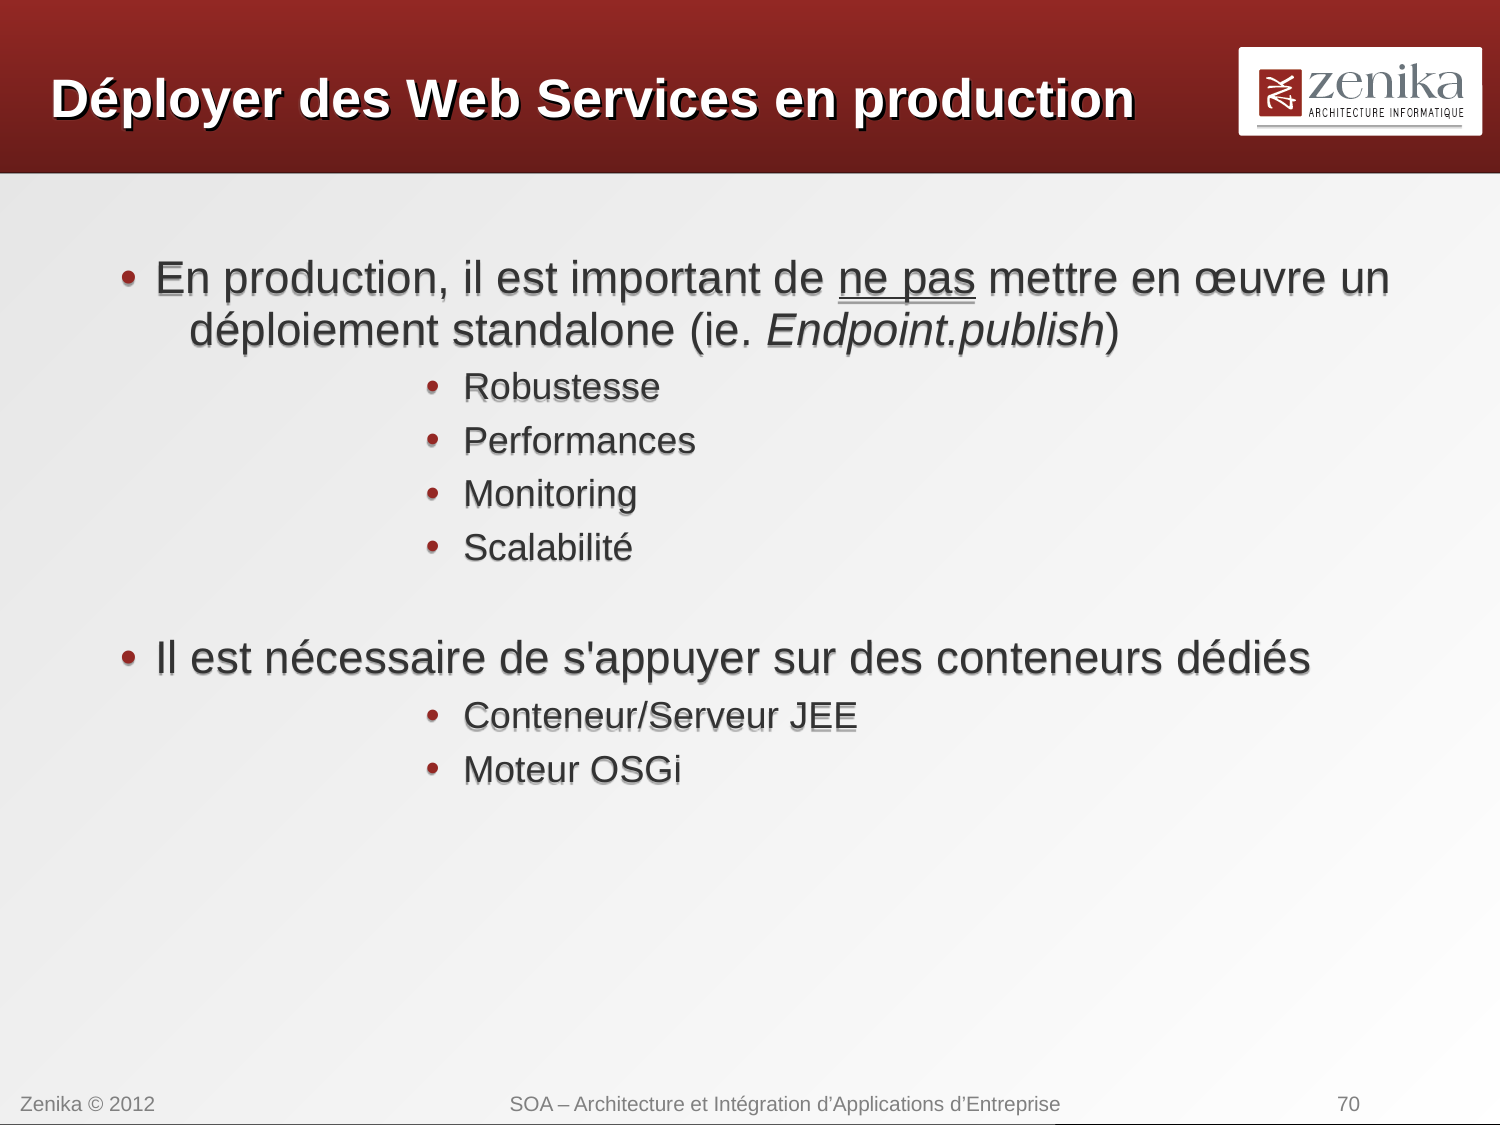

# Déployer des Web Services en production
En production, il est important de ne pas mettre en œuvre un déploiement standalone (ie. Endpoint.publish)
Robustesse
Performances
Monitoring
Scalabilité
Il est nécessaire de s'appuyer sur des conteneurs dédiés
Conteneur/Serveur JEE
Moteur OSGi